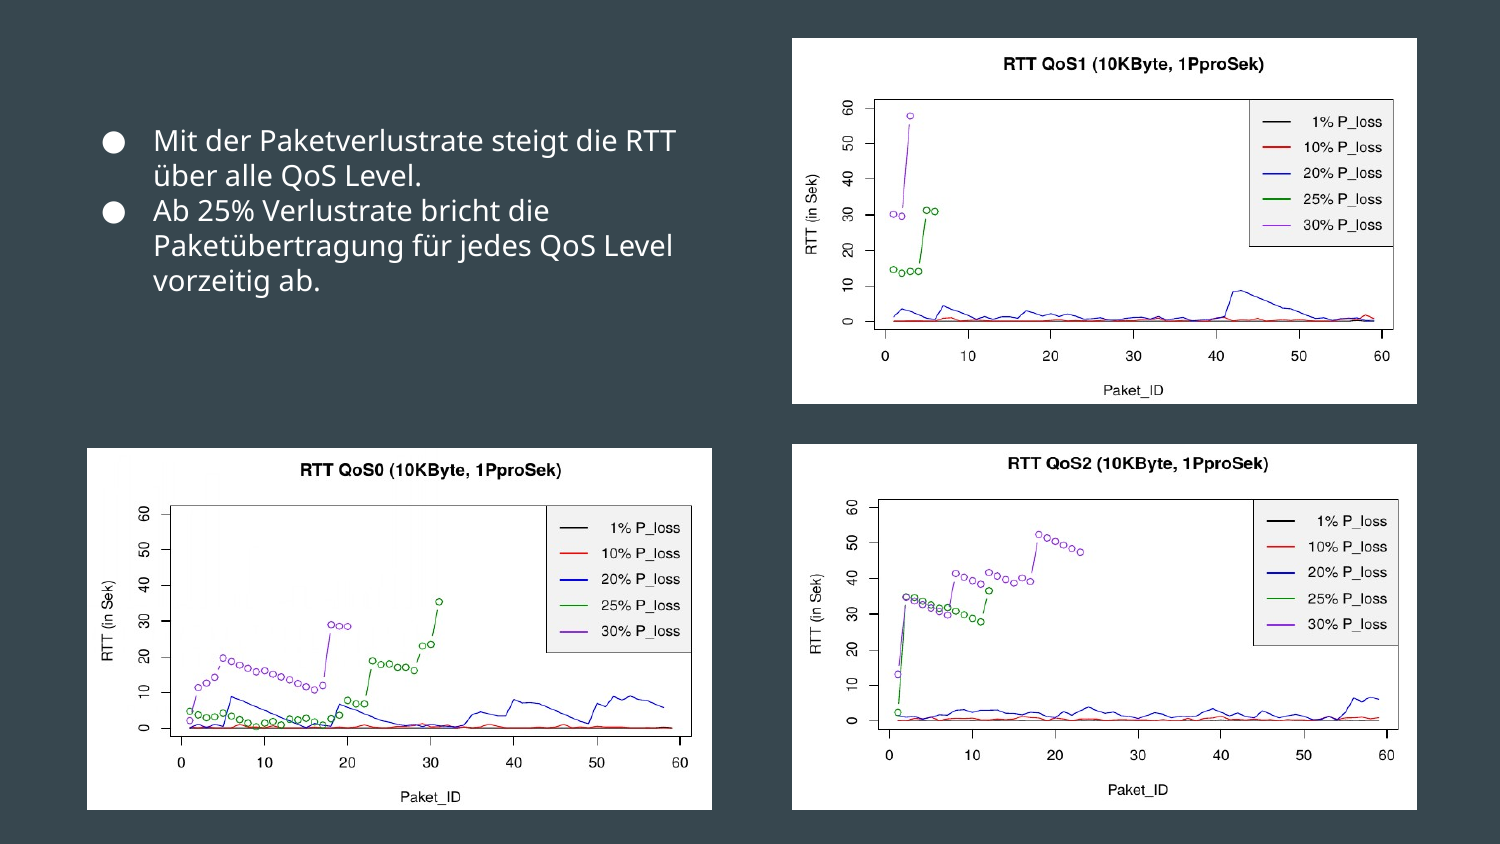

# Mit der Paketverlustrate steigt die RTT über alle QoS Level.
Ab 25% Verlustrate bricht die Paketübertragung für jedes QoS Level vorzeitig ab.